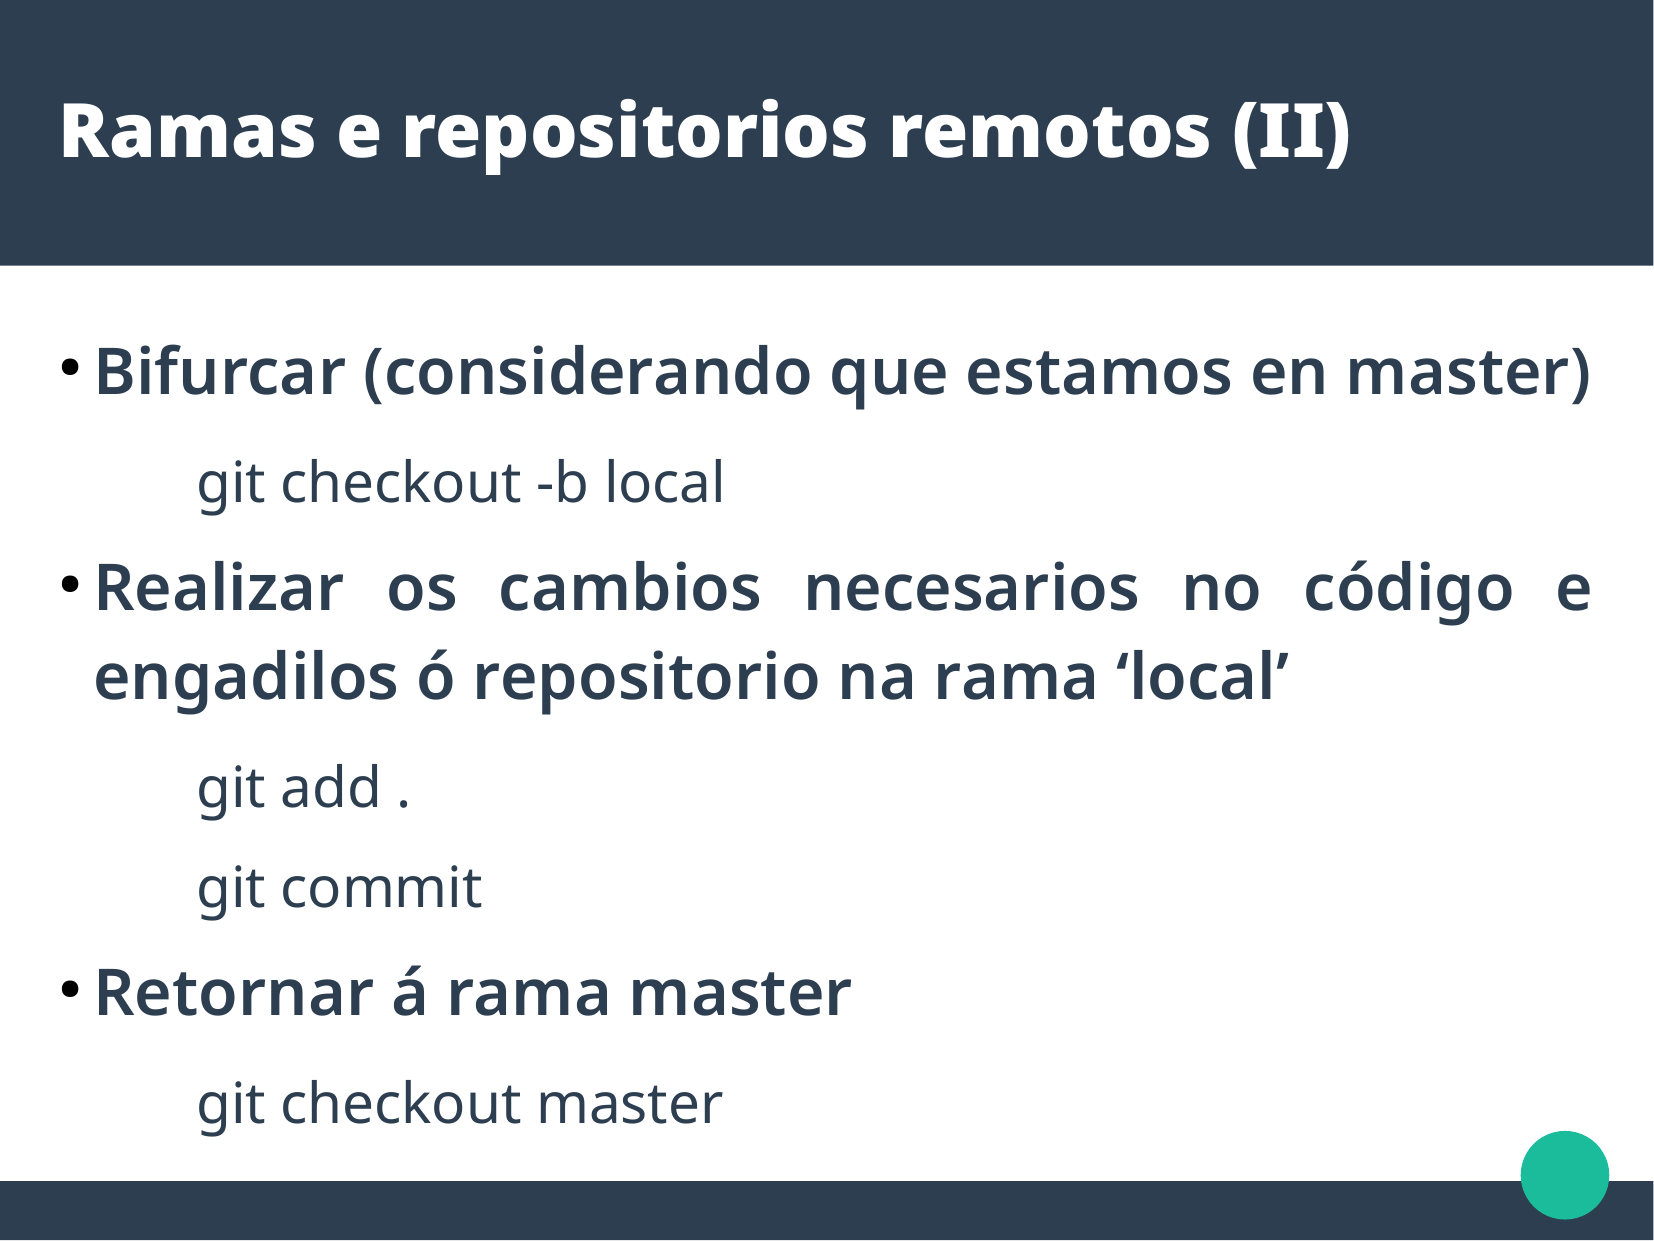

# Ramas e repositorios remotos (II)
Bifurcar (considerando que estamos en master)
git checkout -b local
Realizar os cambios necesarios no código e engadilos ó repositorio na rama ‘local’
git add .
git commit
Retornar á rama master
git checkout master